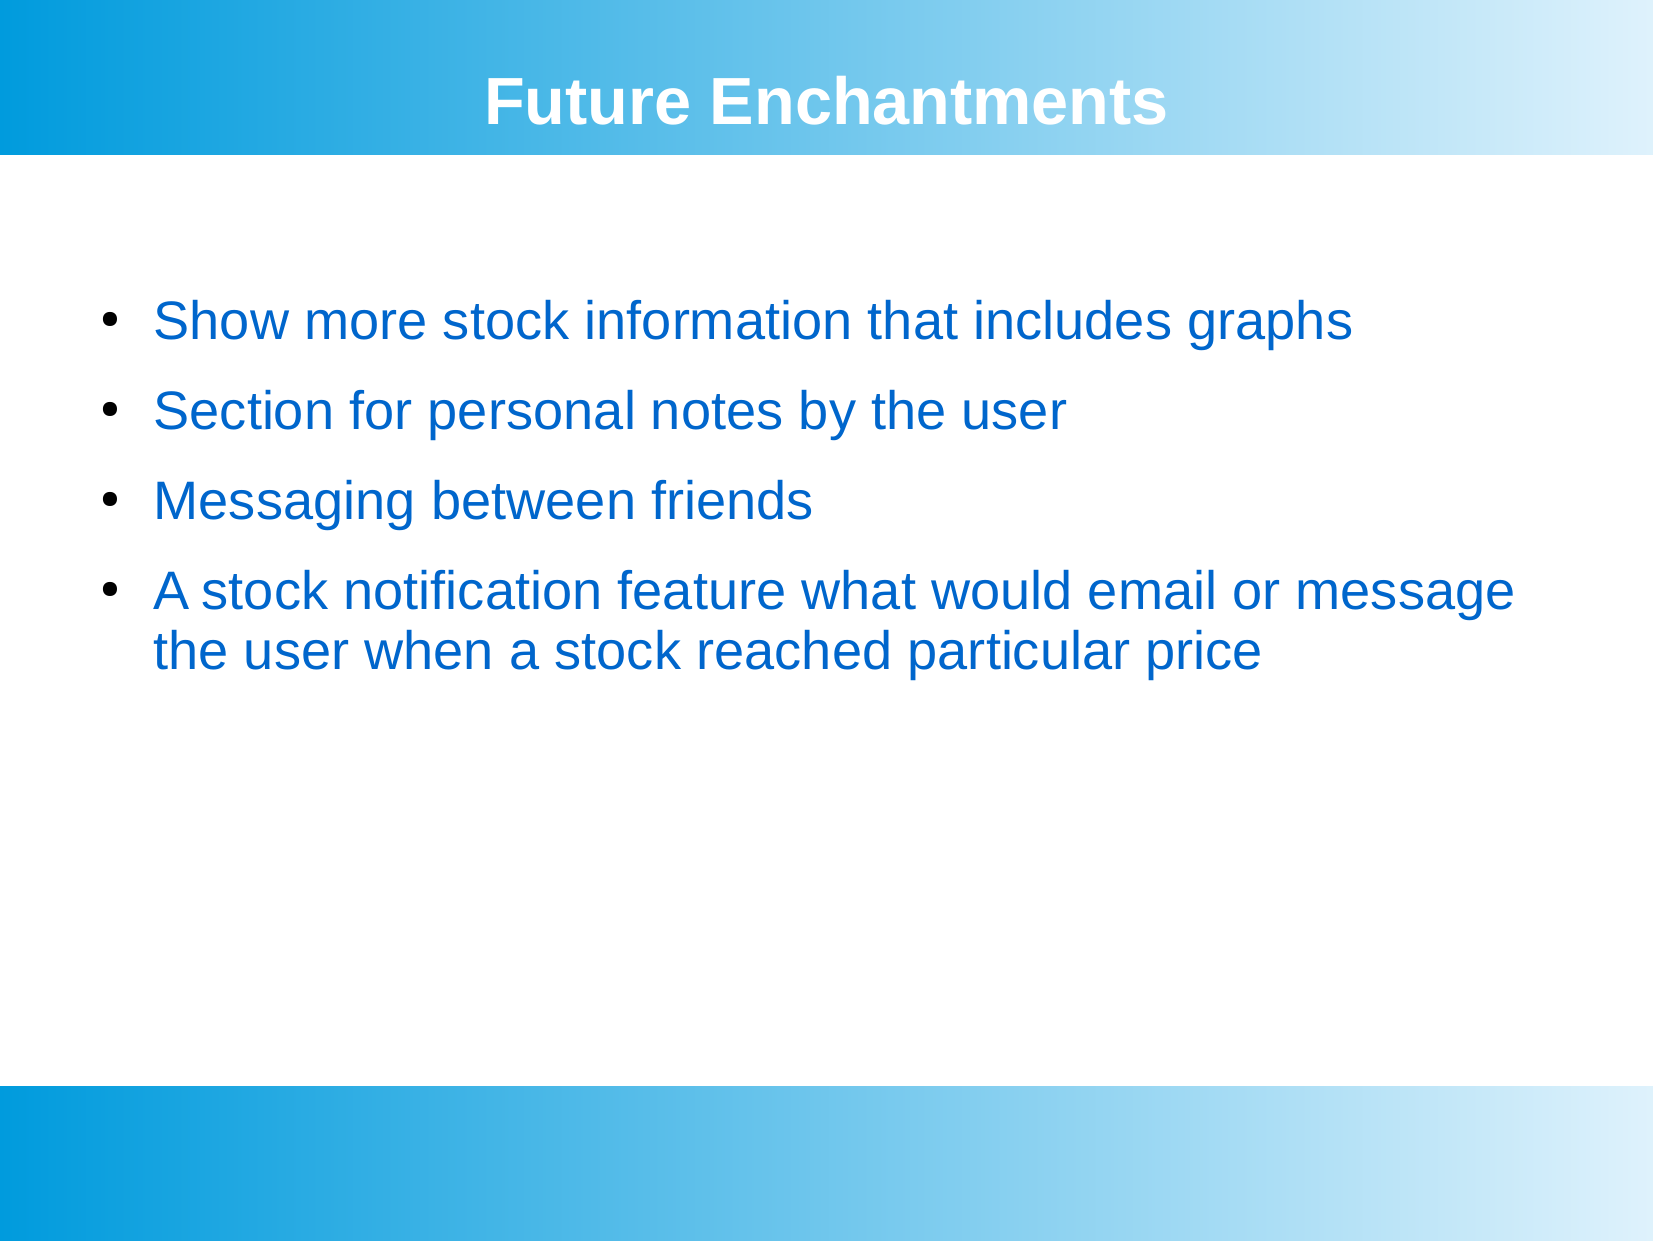

# Future Enchantments
Show more stock information that includes graphs
Section for personal notes by the user
Messaging between friends
A stock notification feature what would email or message the user when a stock reached particular price